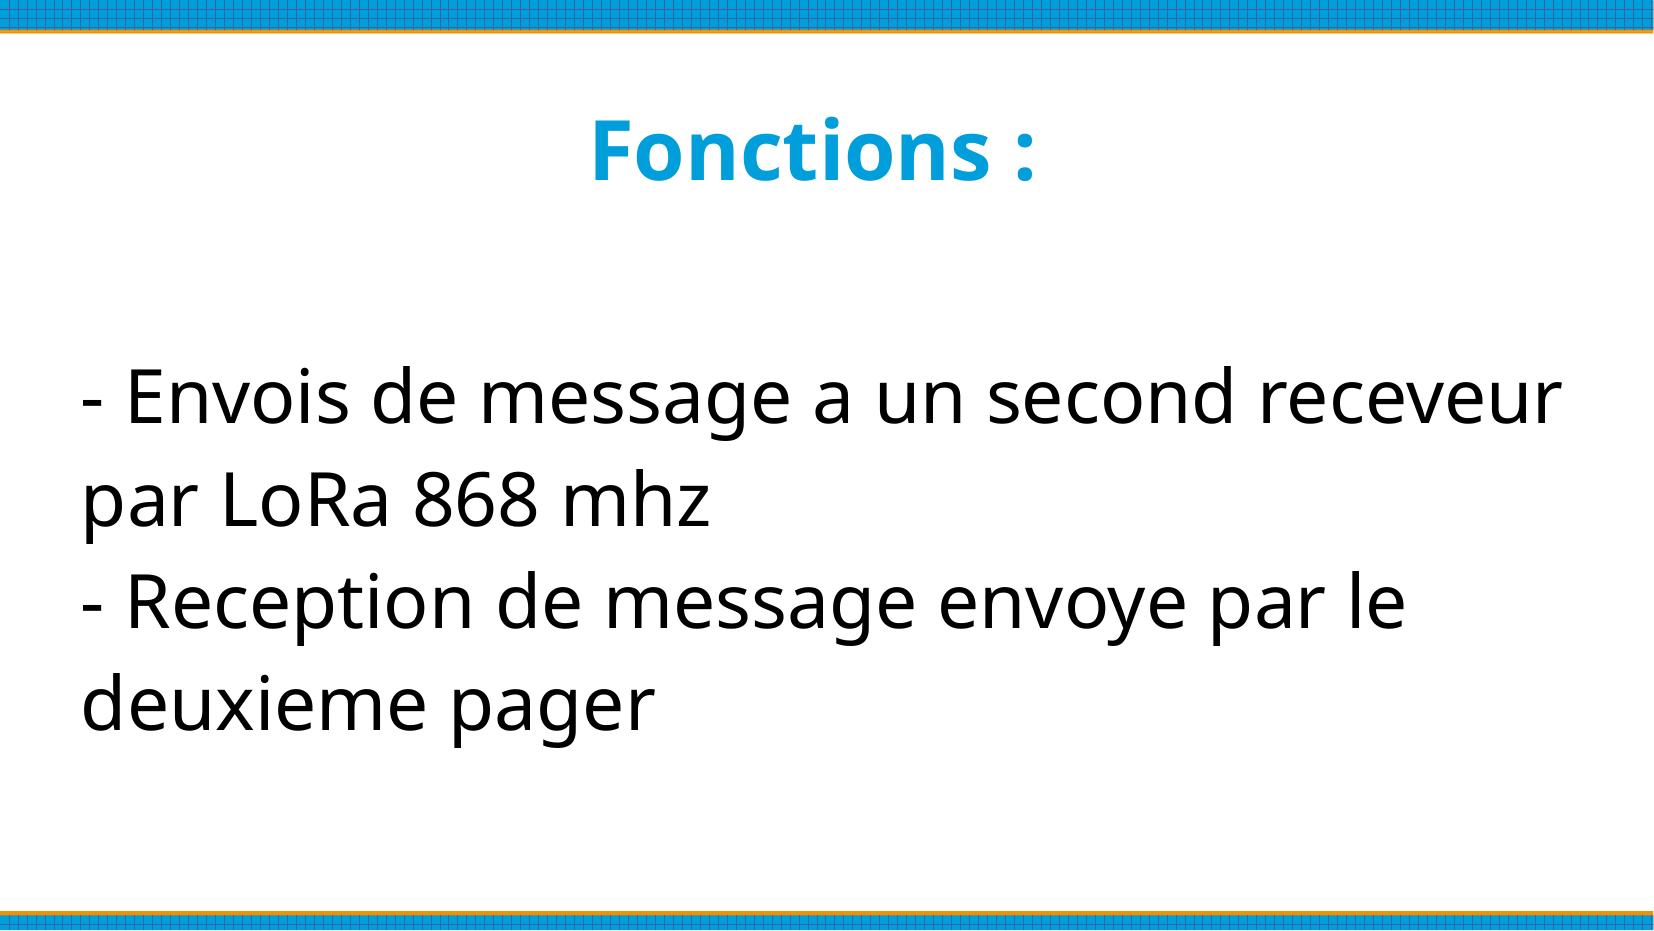

# Fonctions :
- Envois de message a un second receveur par LoRa 868 mhz
- Reception de message envoye par le deuxieme pager